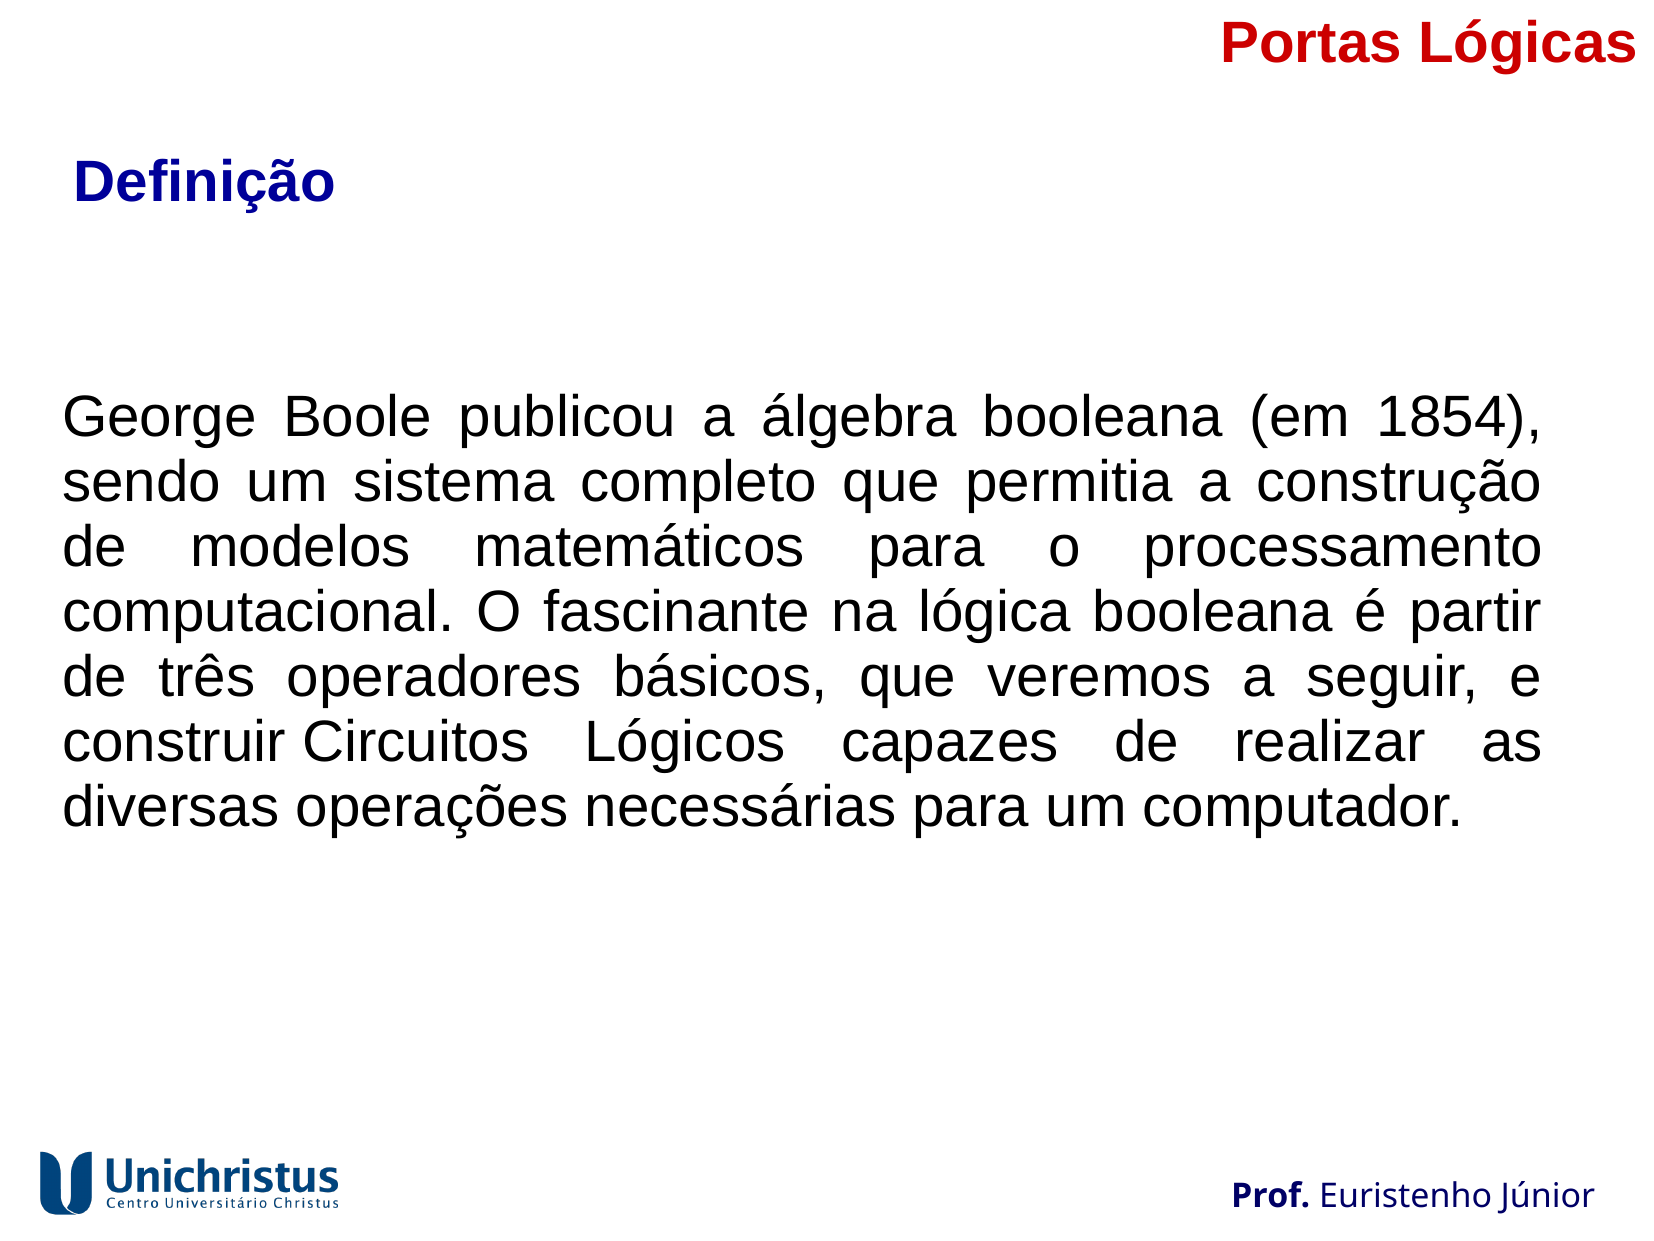

Portas Lógicas
Definição
George Boole publicou a álgebra booleana (em 1854), sendo um sistema completo que permitia a construção de modelos matemáticos para o processamento computacional. O fascinante na lógica booleana é partir de três operadores básicos, que veremos a seguir, e construir Circuitos Lógicos capazes de realizar as diversas operações necessárias para um computador.
Prof. Euristenho Júnior